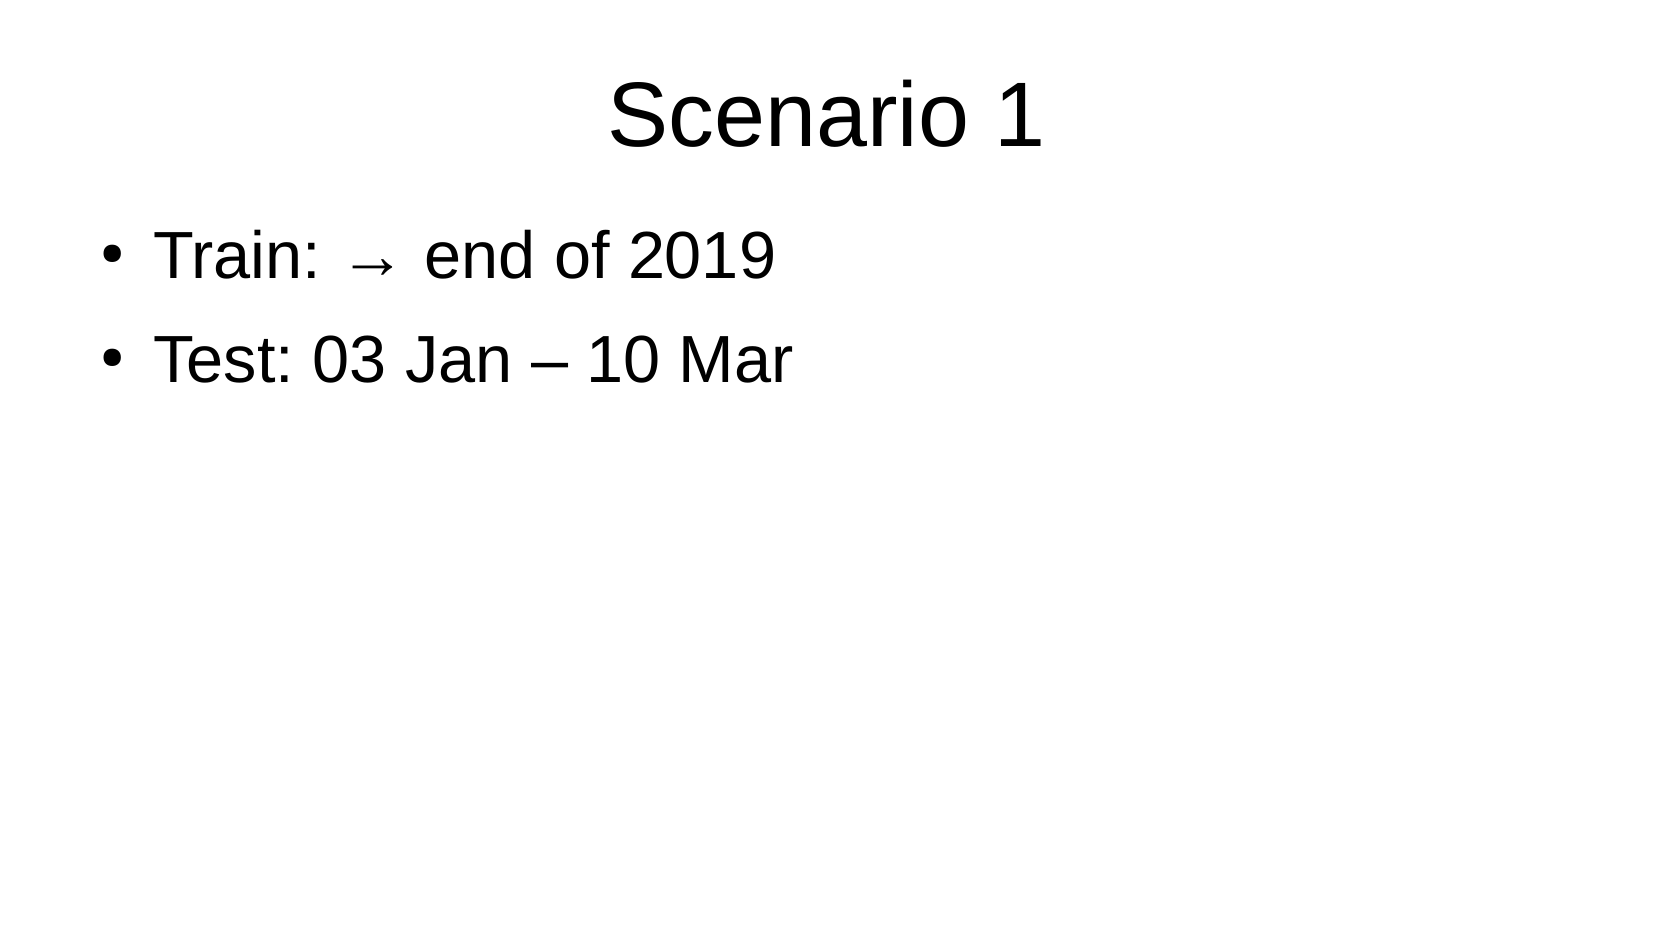

# Scenario 1
Train: → end of 2019
Test: 03 Jan – 10 Mar